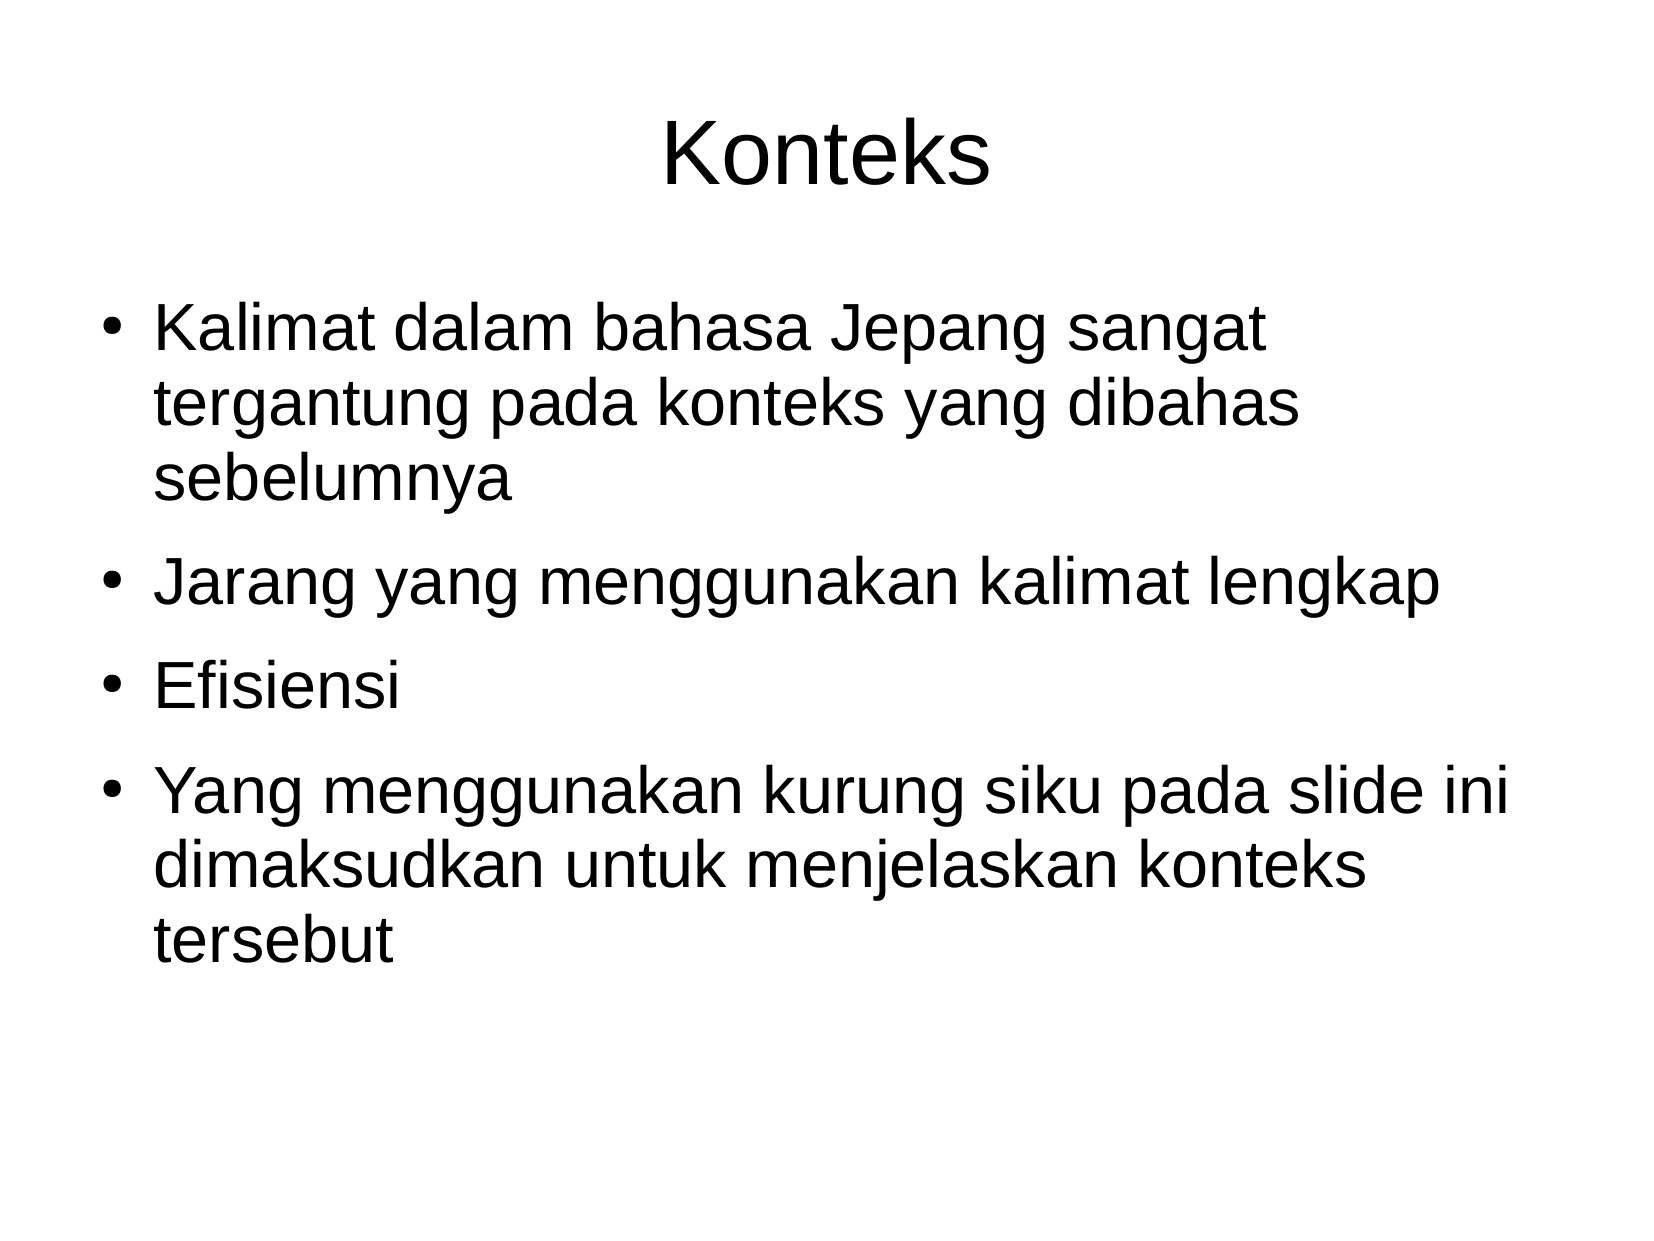

# Konteks
Kalimat dalam bahasa Jepang sangat tergantung pada konteks yang dibahas sebelumnya
Jarang yang menggunakan kalimat lengkap
Efisiensi
Yang menggunakan kurung siku pada slide ini dimaksudkan untuk menjelaskan konteks tersebut